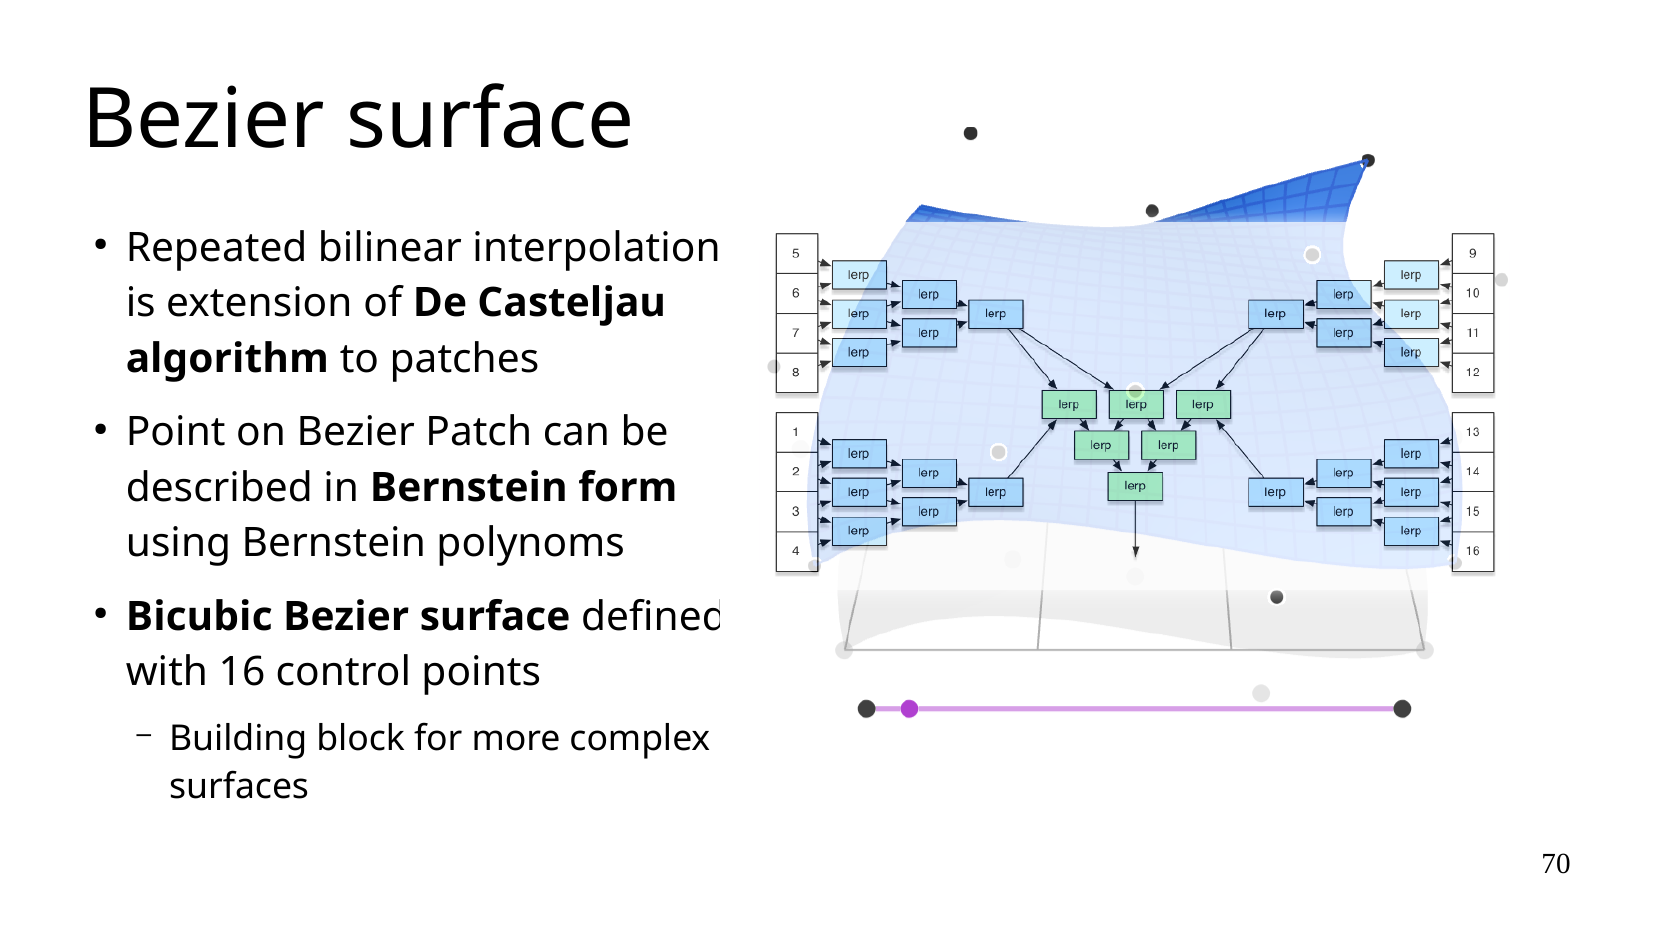

# Bezier surface
Repeated bilinear interpolation is extension of De Casteljau algorithm to patches
Point on Bezier Patch can be described in Bernstein form using Bernstein polynoms
Bicubic Bezier surface defined with 16 control points
Building block for more complex surfaces
70